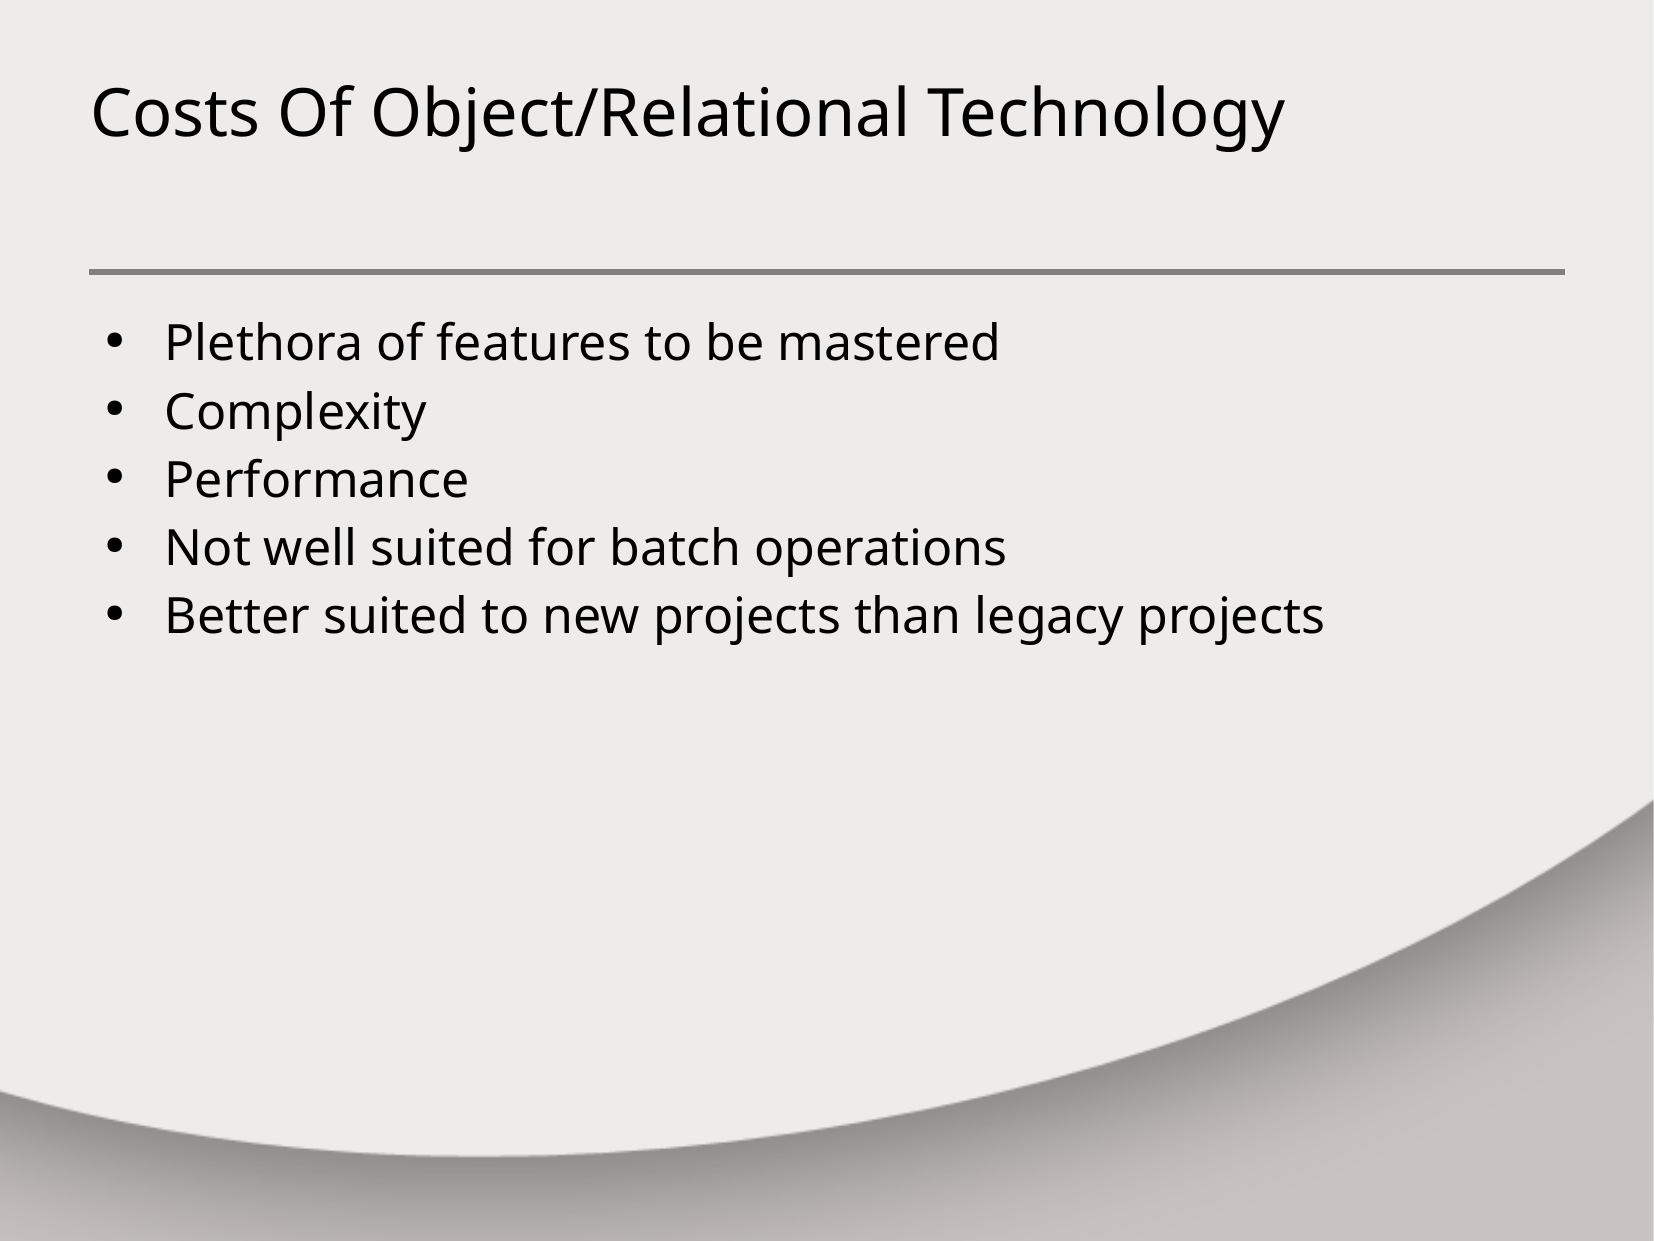

# Costs Of Object/Relational Technology
Plethora of features to be mastered
Complexity
Performance
Not well suited for batch operations
Better suited to new projects than legacy projects